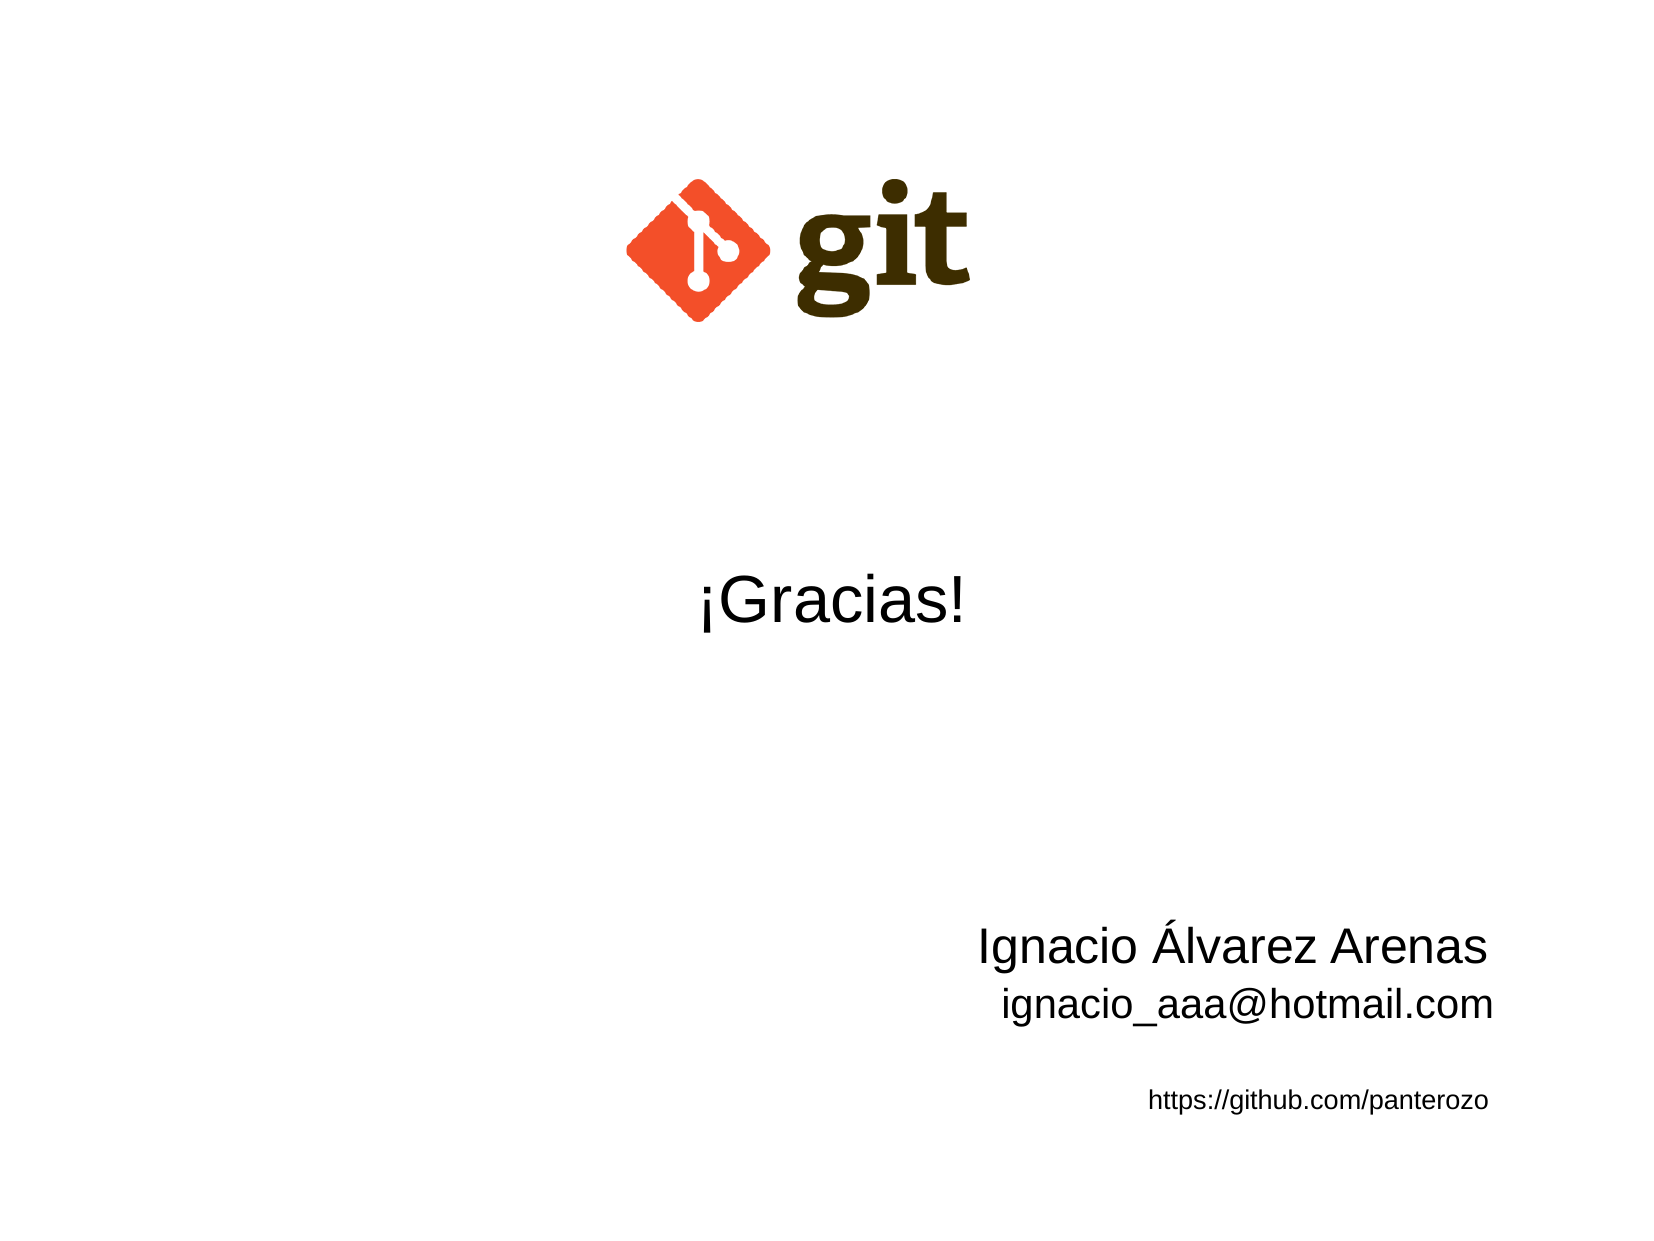

¡Gracias!
Ignacio Álvarez Arenas
https://github.com/panterozo
# ignacio_aaa@hotmail.com